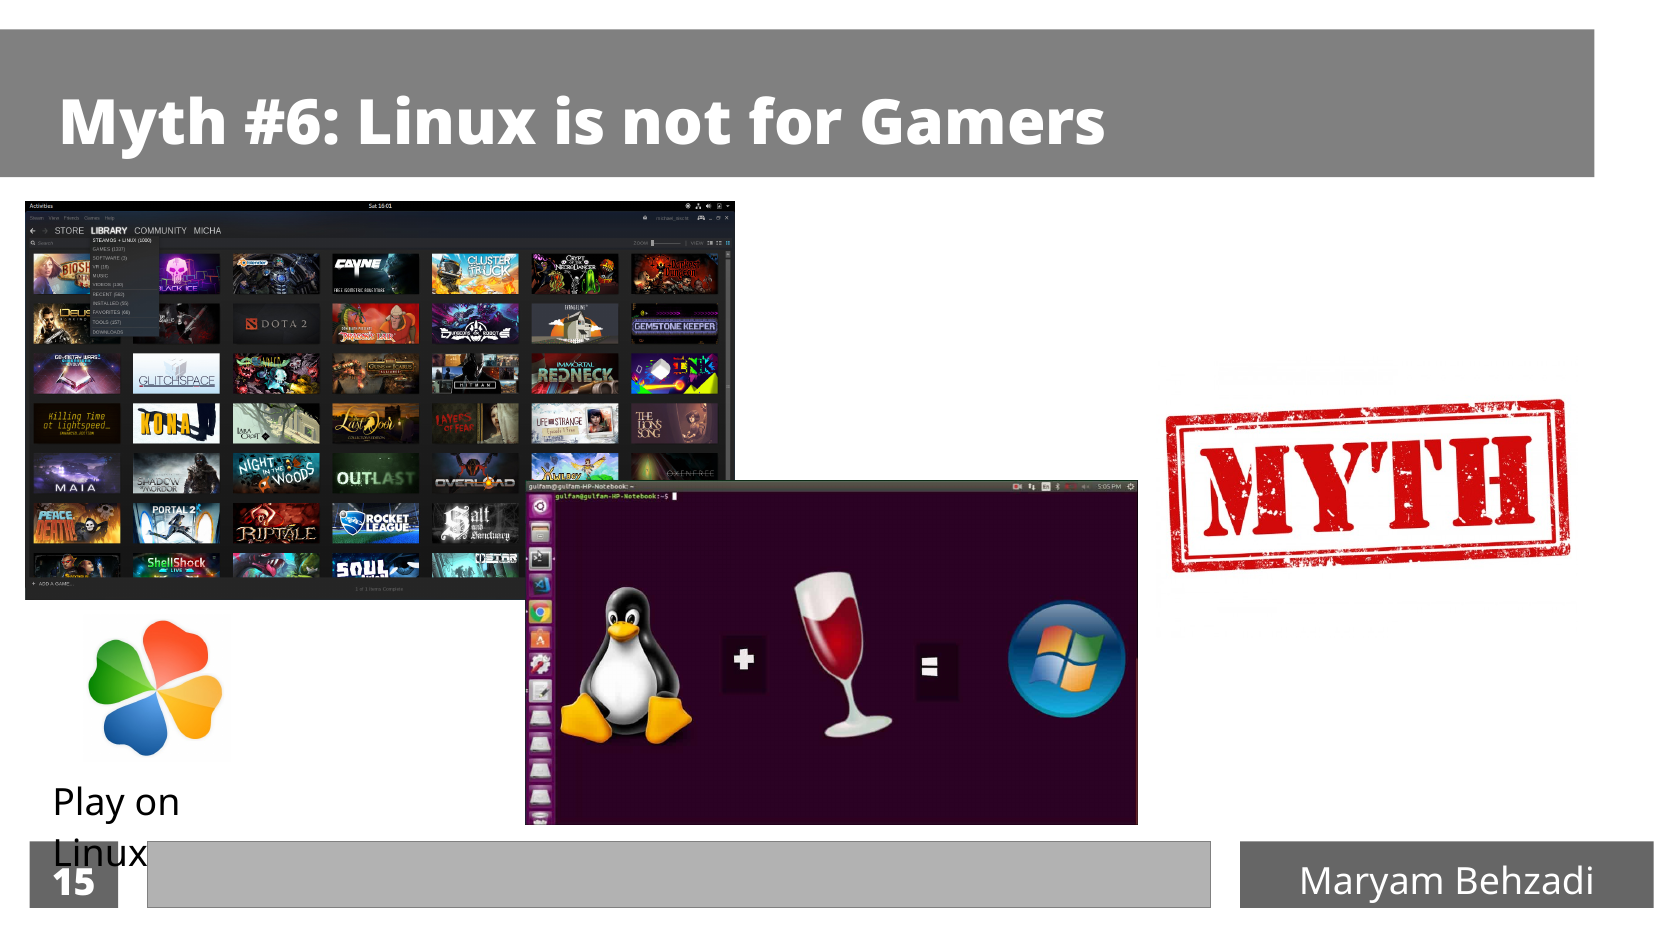

# Myth #6: Linux is not for Gamers
Play on Linux
15